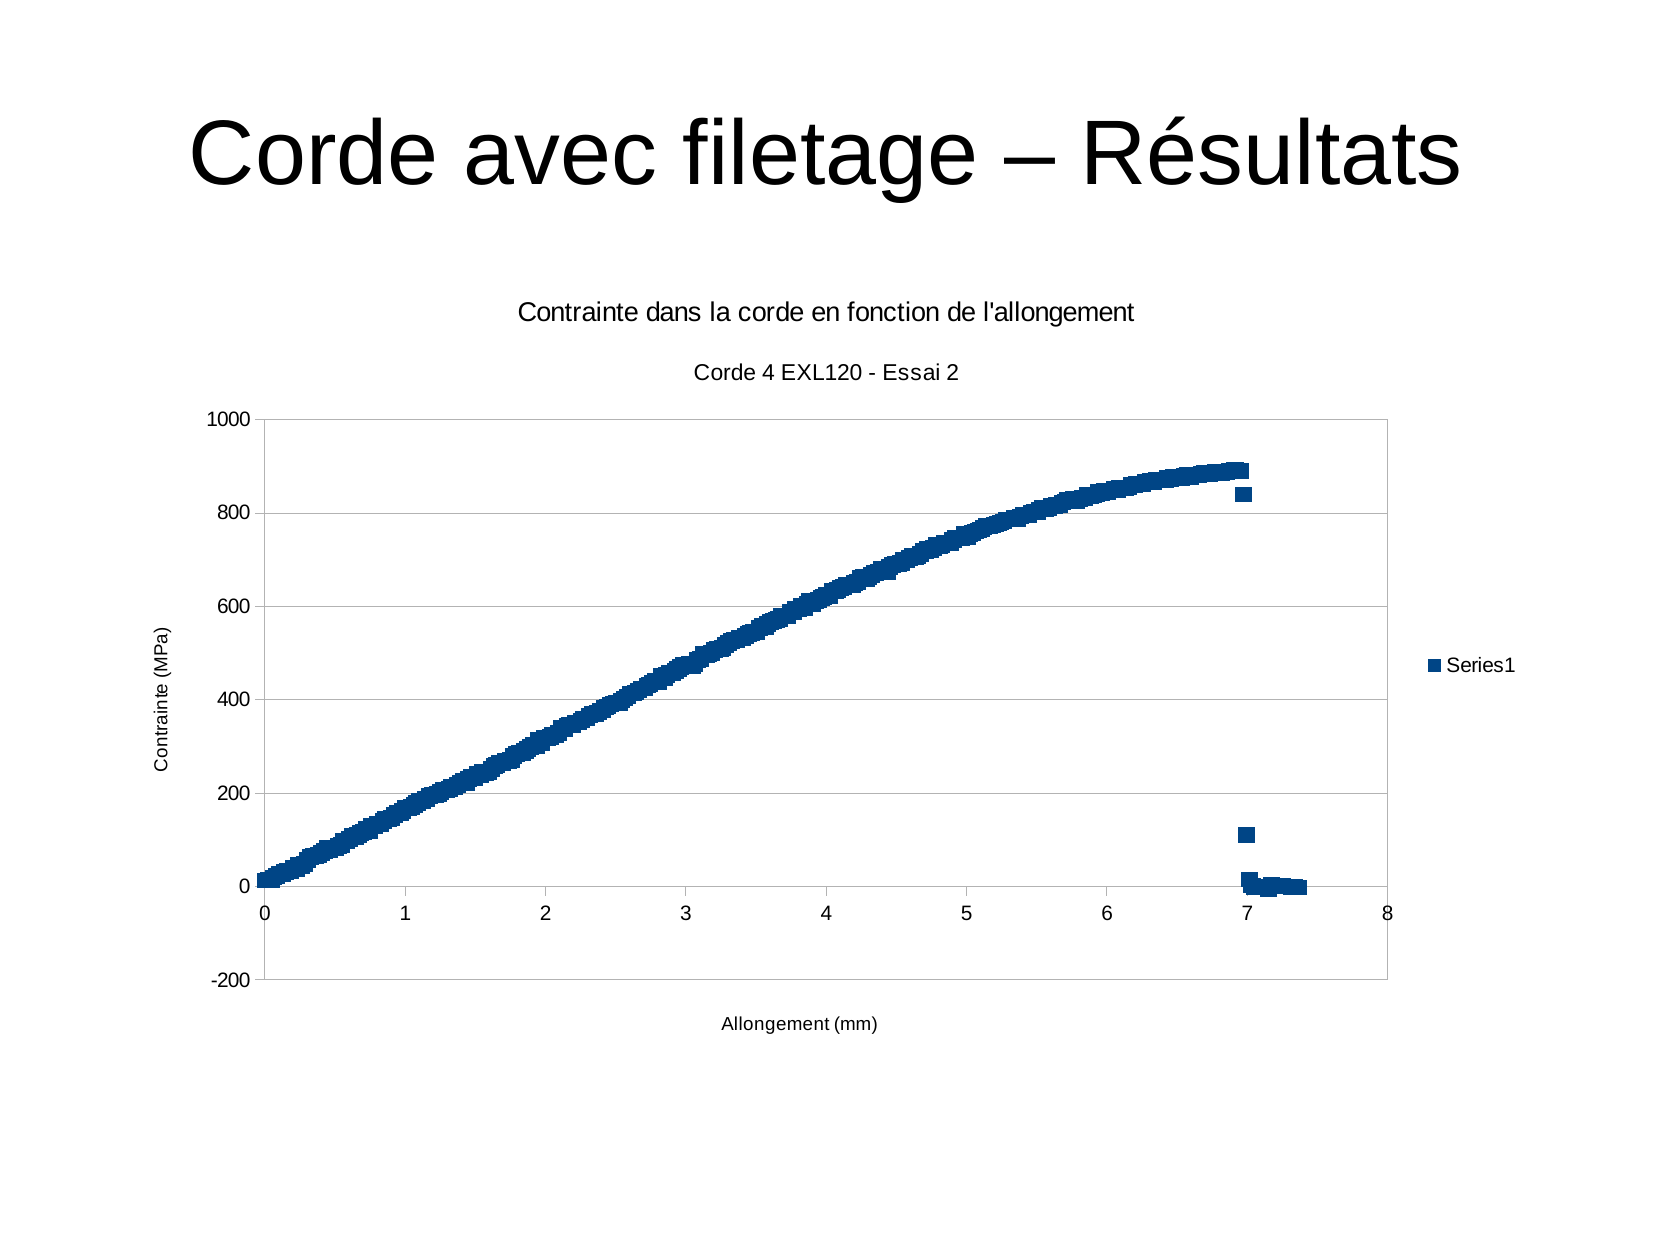

# Corde avec filetage – Résultats
### Chart: Contrainte dans la corde en fonction de l'allongement
Corde 4 EXL120 - Essai 2
| Category | |
|---|---|